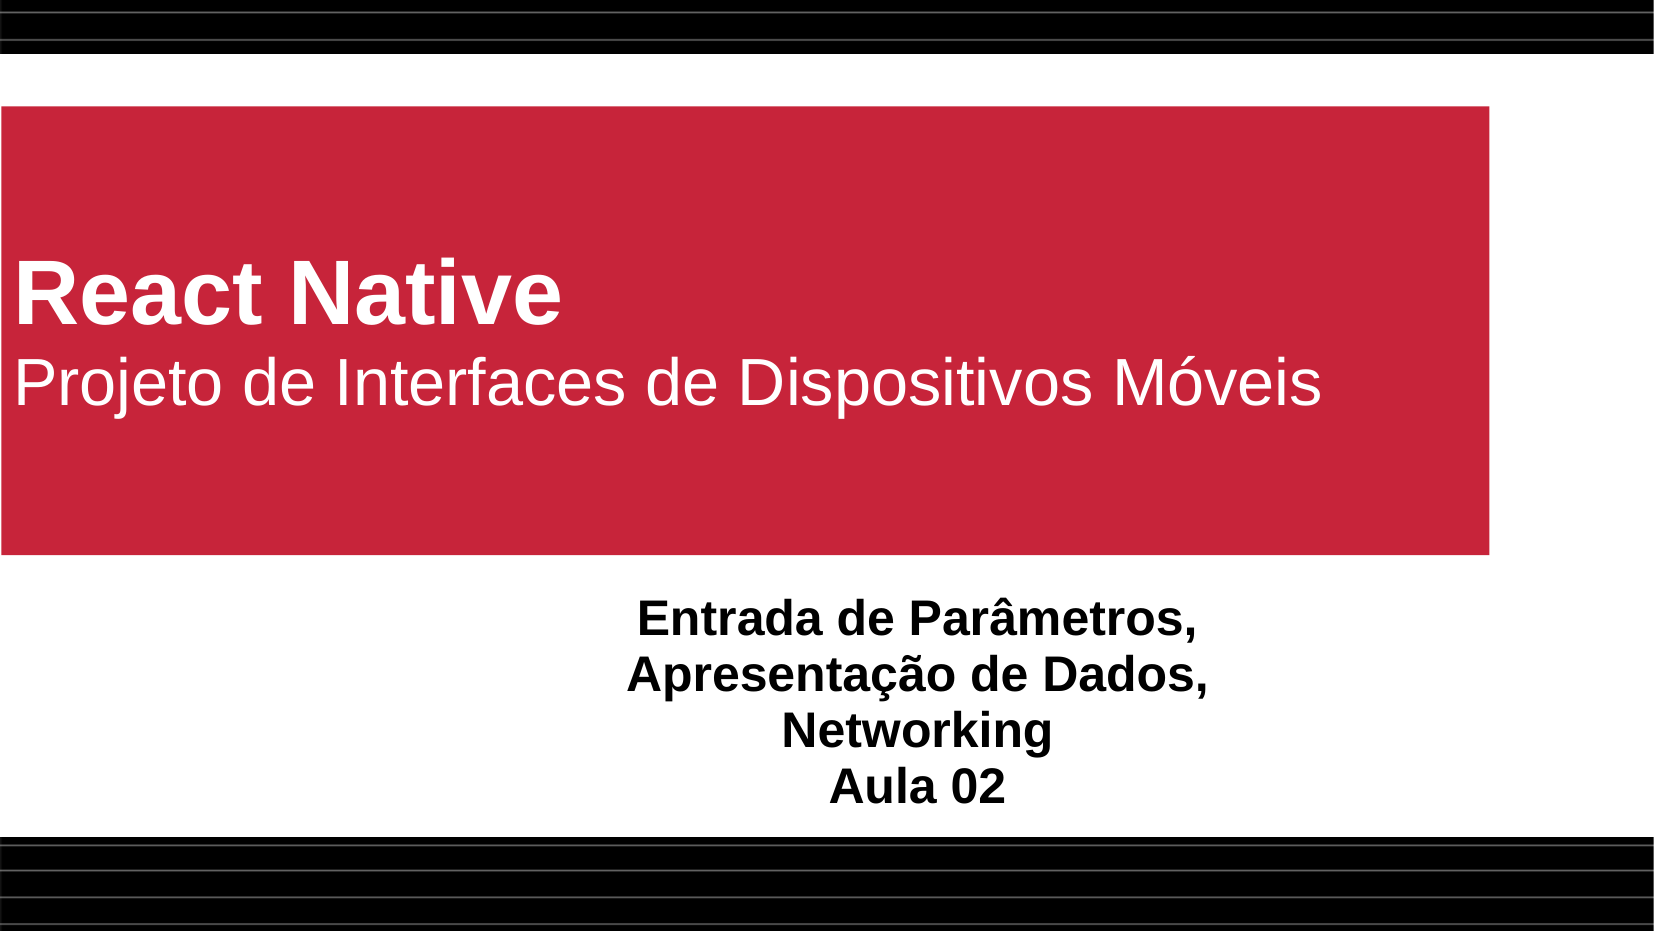

# React Native Projeto de Interfaces de Dispositivos Móveis
Entrada de Parâmetros, Apresentação de Dados,
Networking
Aula 02